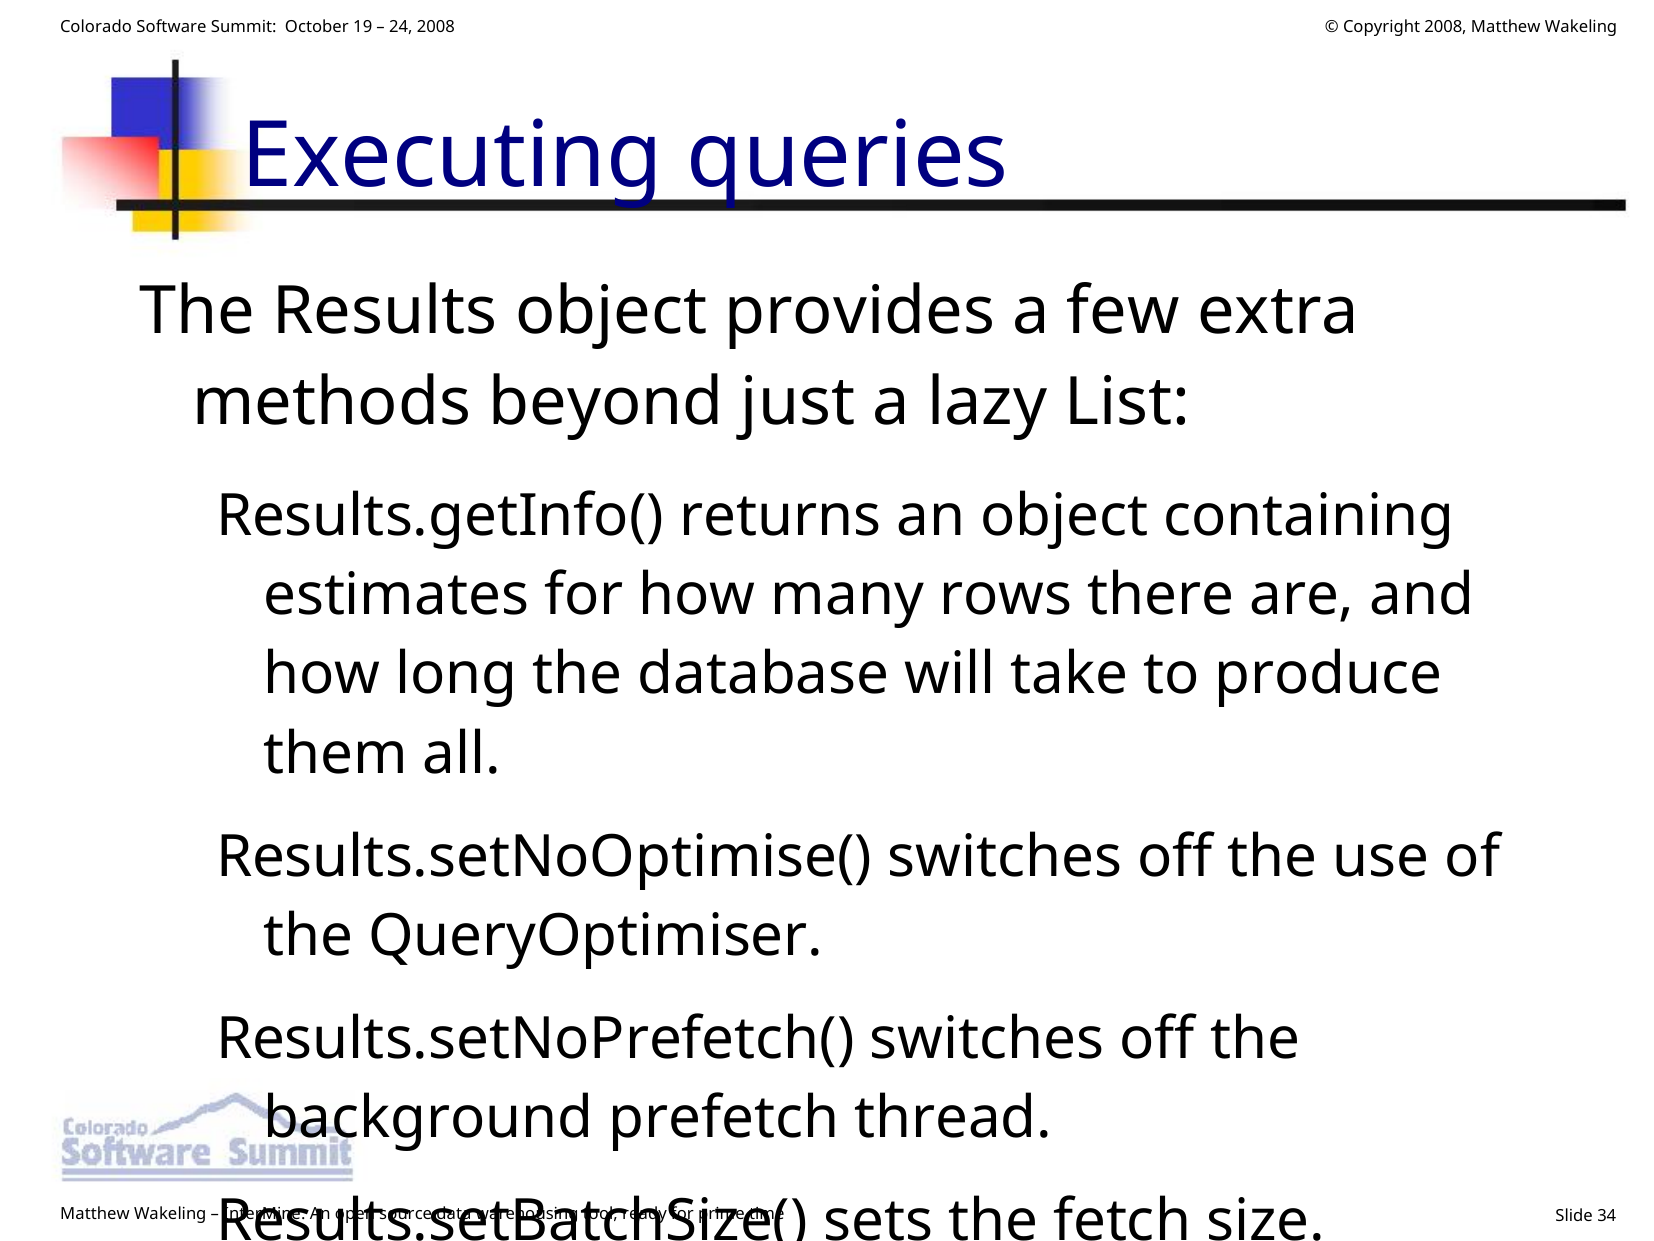

# Executing queries
The Results object provides a few extra methods beyond just a lazy List:
Results.getInfo() returns an object containing estimates for how many rows there are, and how long the database will take to produce them all.
Results.setNoOptimise() switches off the use of the QueryOptimiser.
Results.setNoPrefetch() switches off the background prefetch thread.
Results.setBatchSize() sets the fetch size.